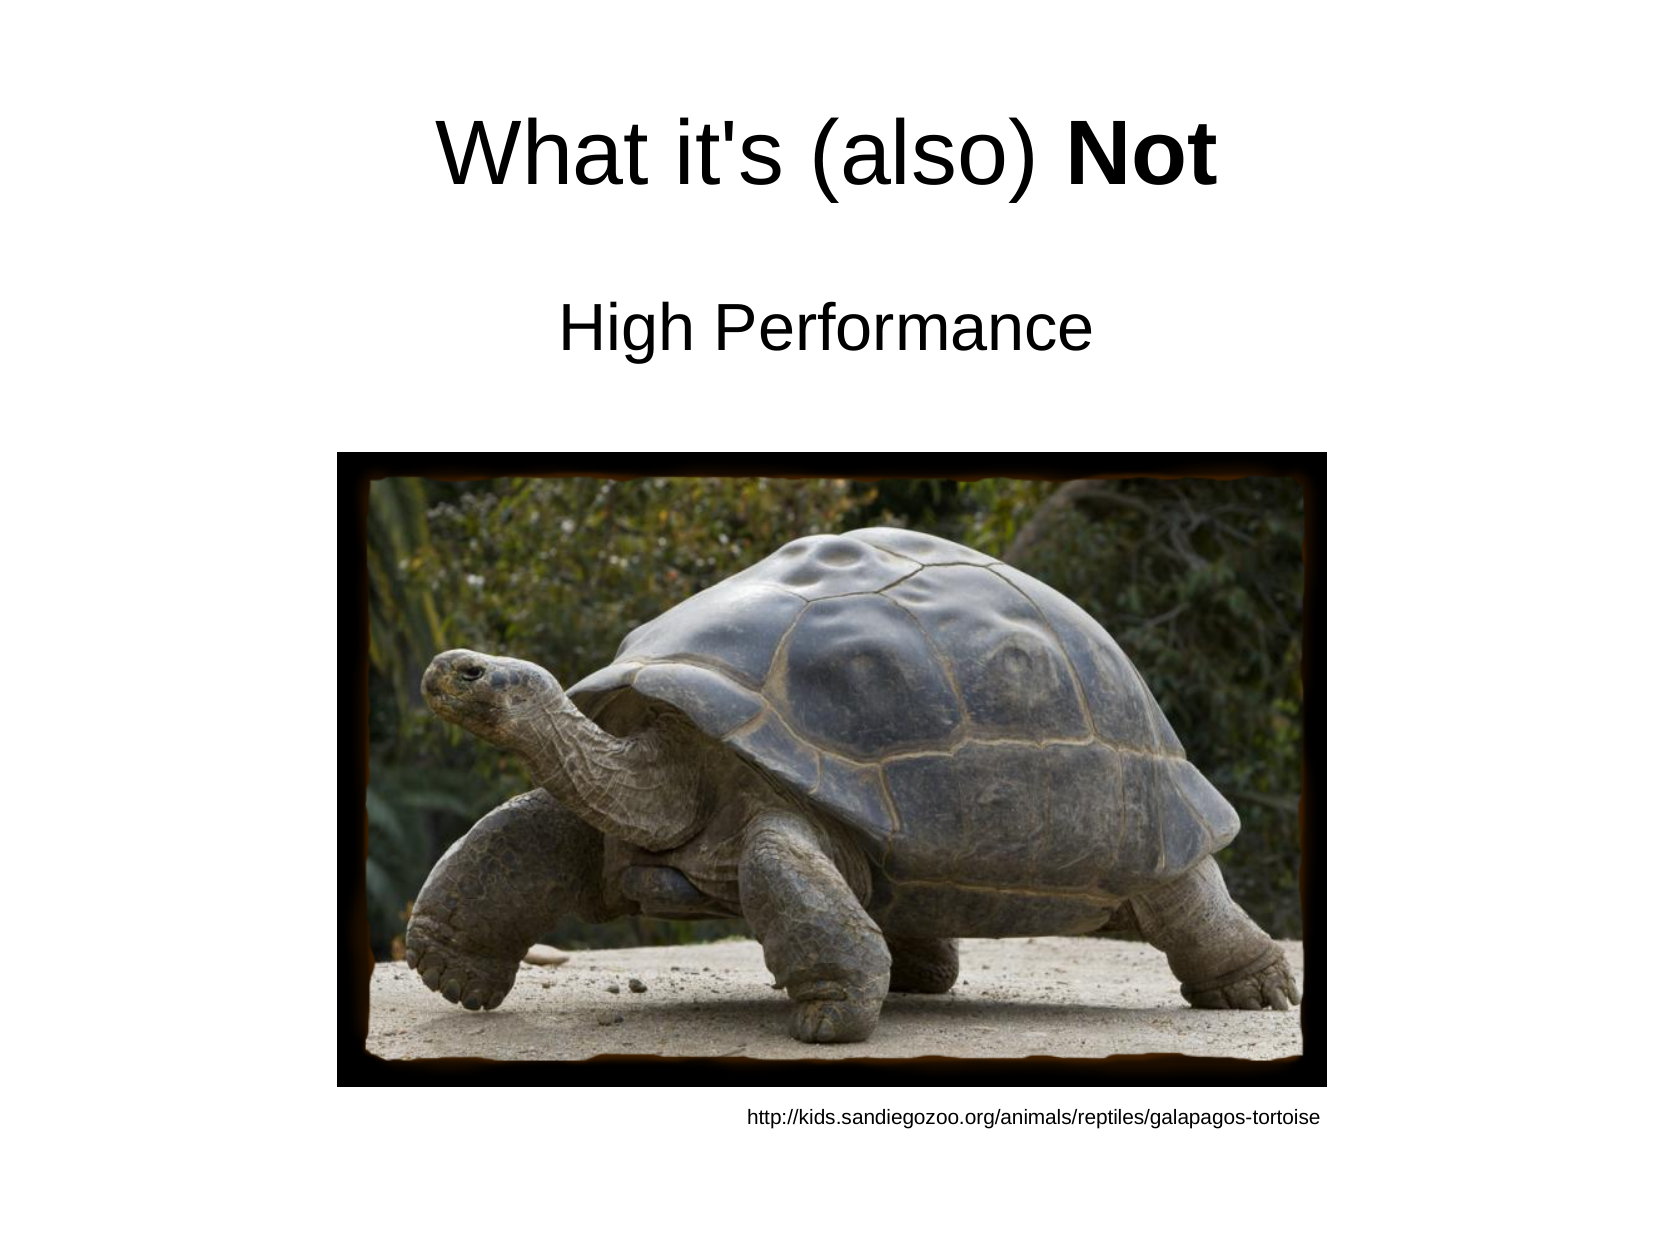

# What it's (also) Not
High Performance
http://kids.sandiegozoo.org/animals/reptiles/galapagos-tortoise